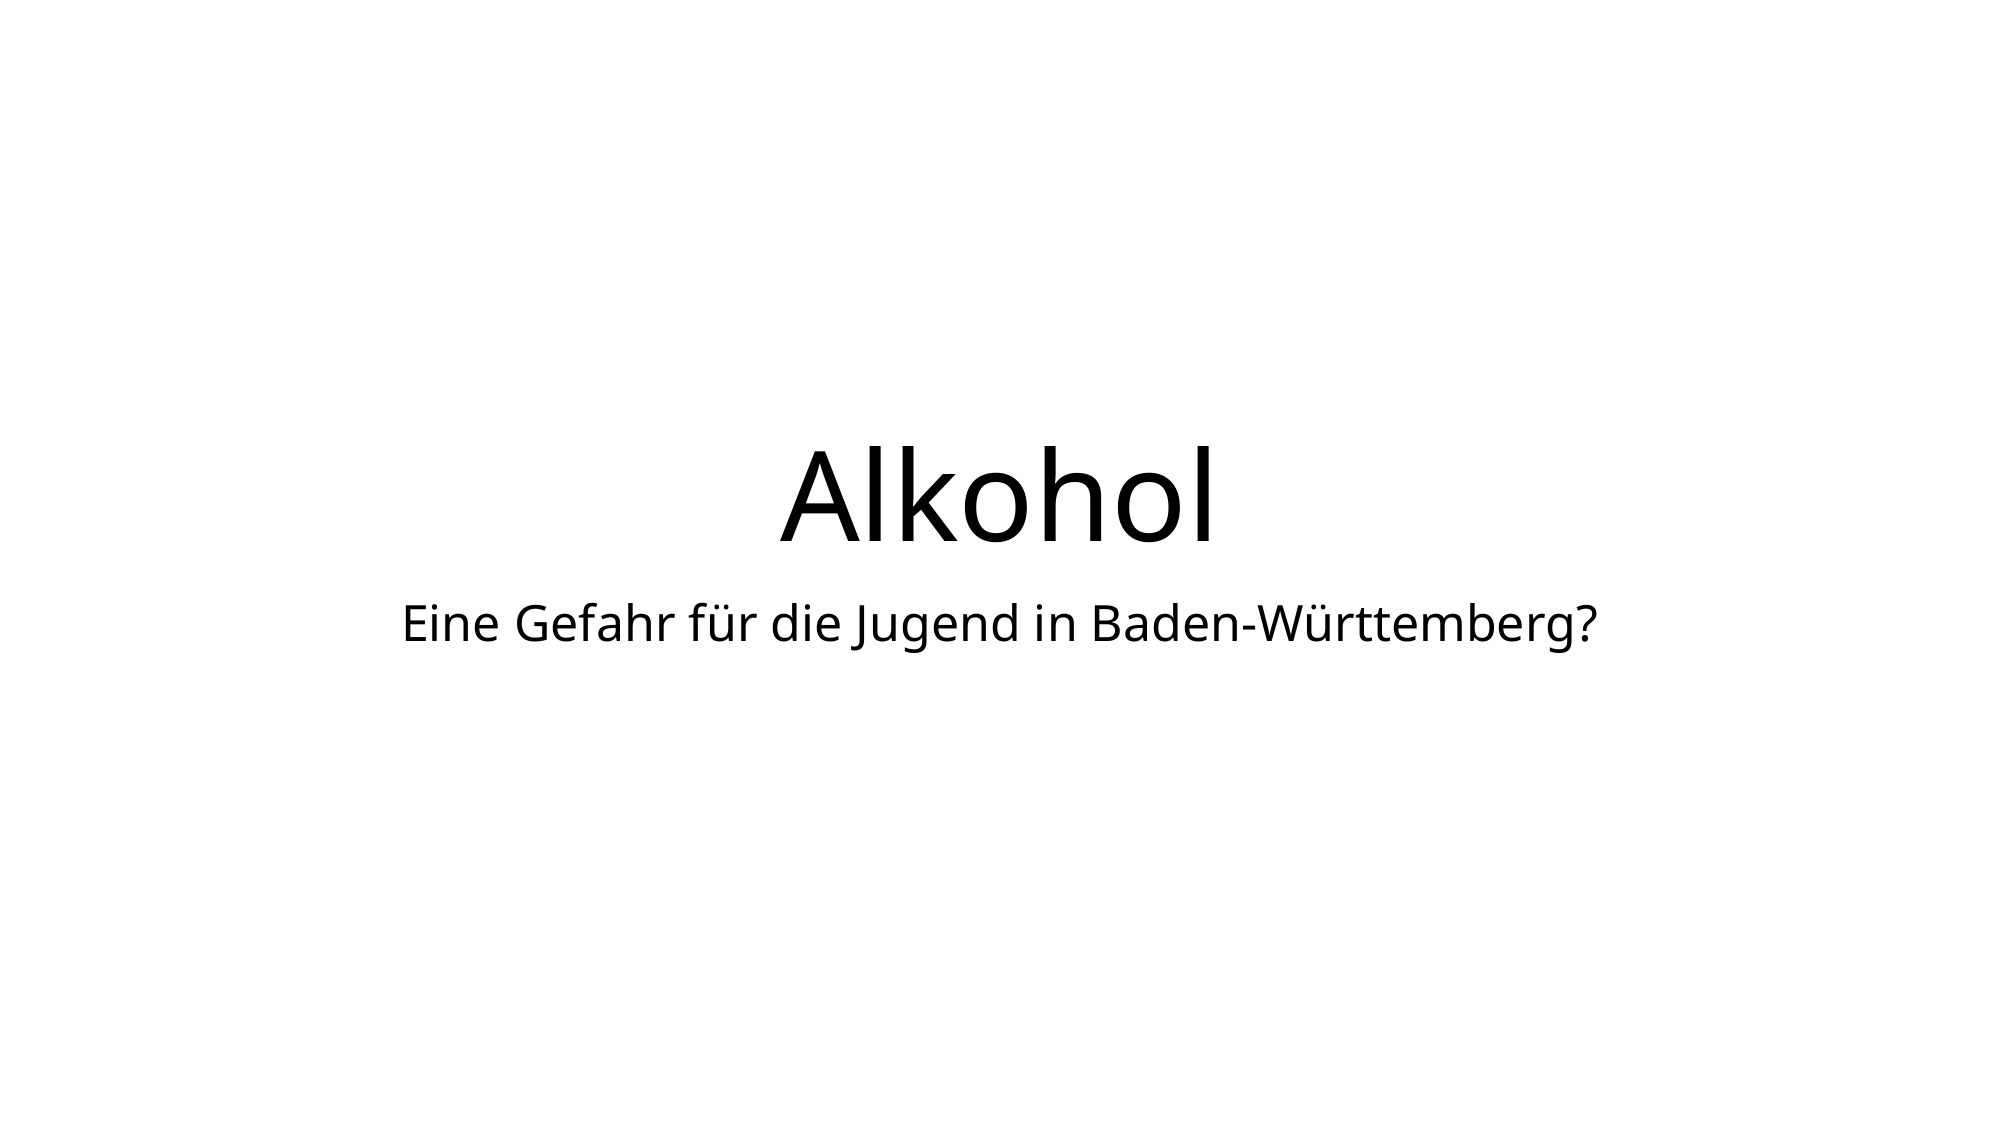

# Alkohol
Eine Gefahr für die Jugend in Baden-Württemberg?